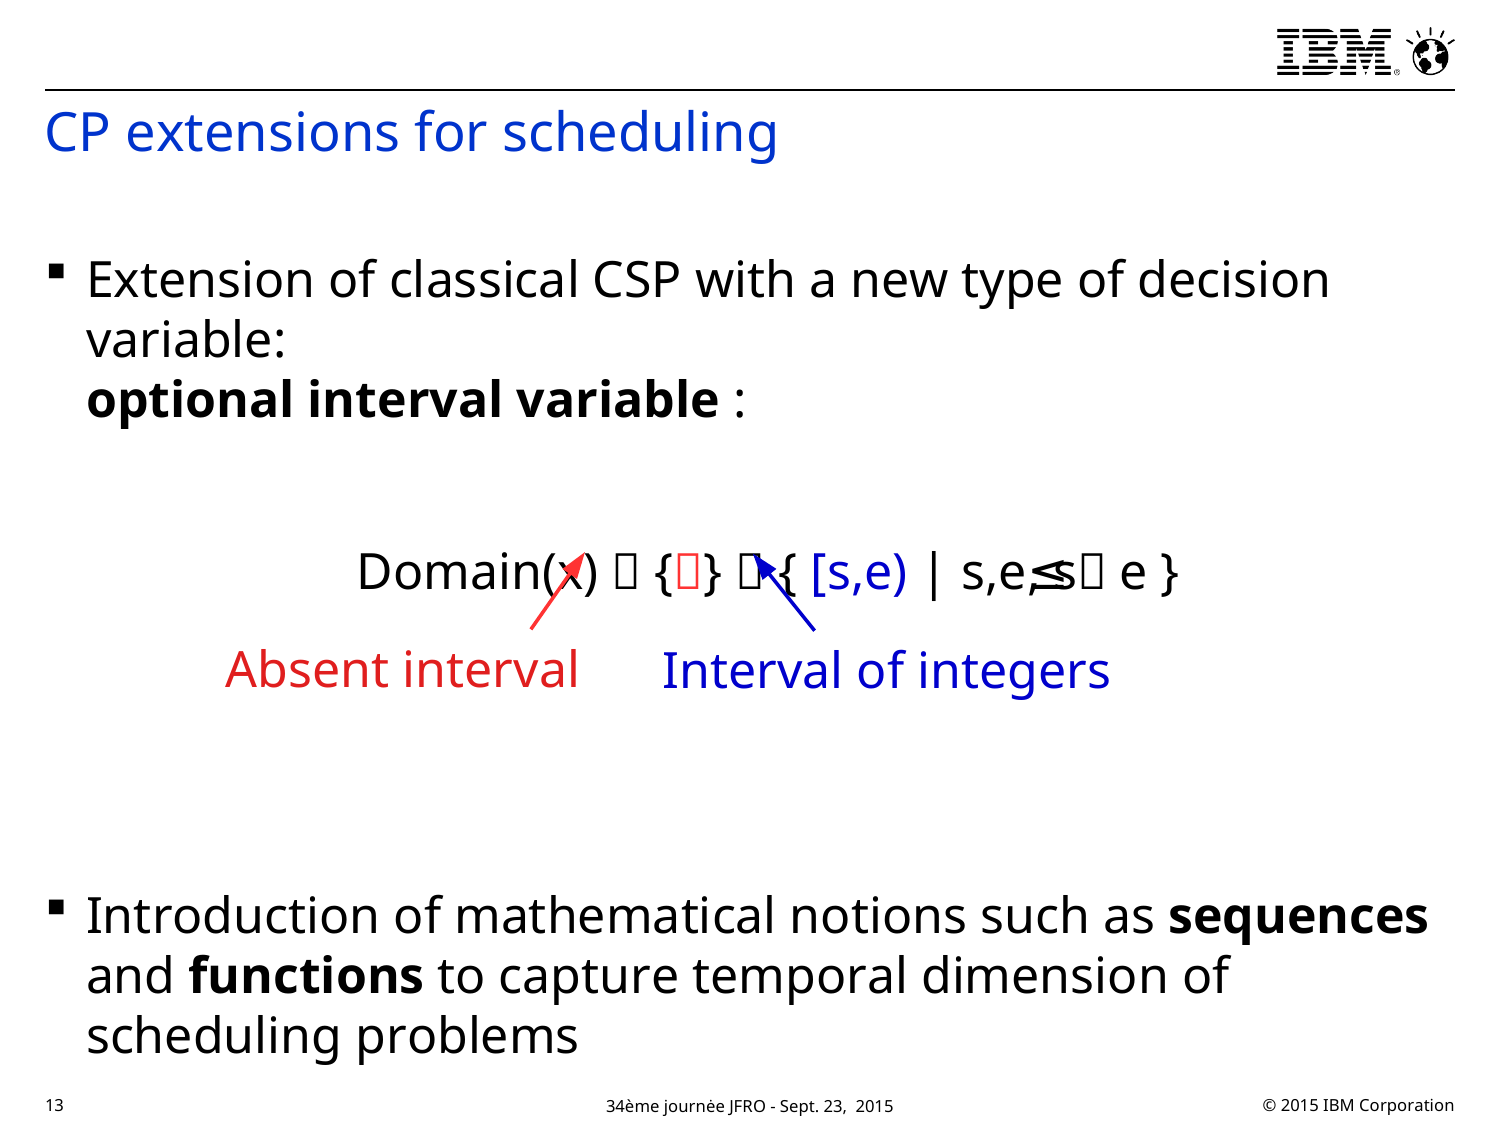

# CP extensions for scheduling
Extension of classical CSP with a new type of decision variable:
optional interval variable :
 Domain(x)  {}  { [s,e) | s,e, s≤e }
Introduction of mathematical notions such as sequences and functions to capture temporal dimension of scheduling problems
Absent interval
Interval of integers
13